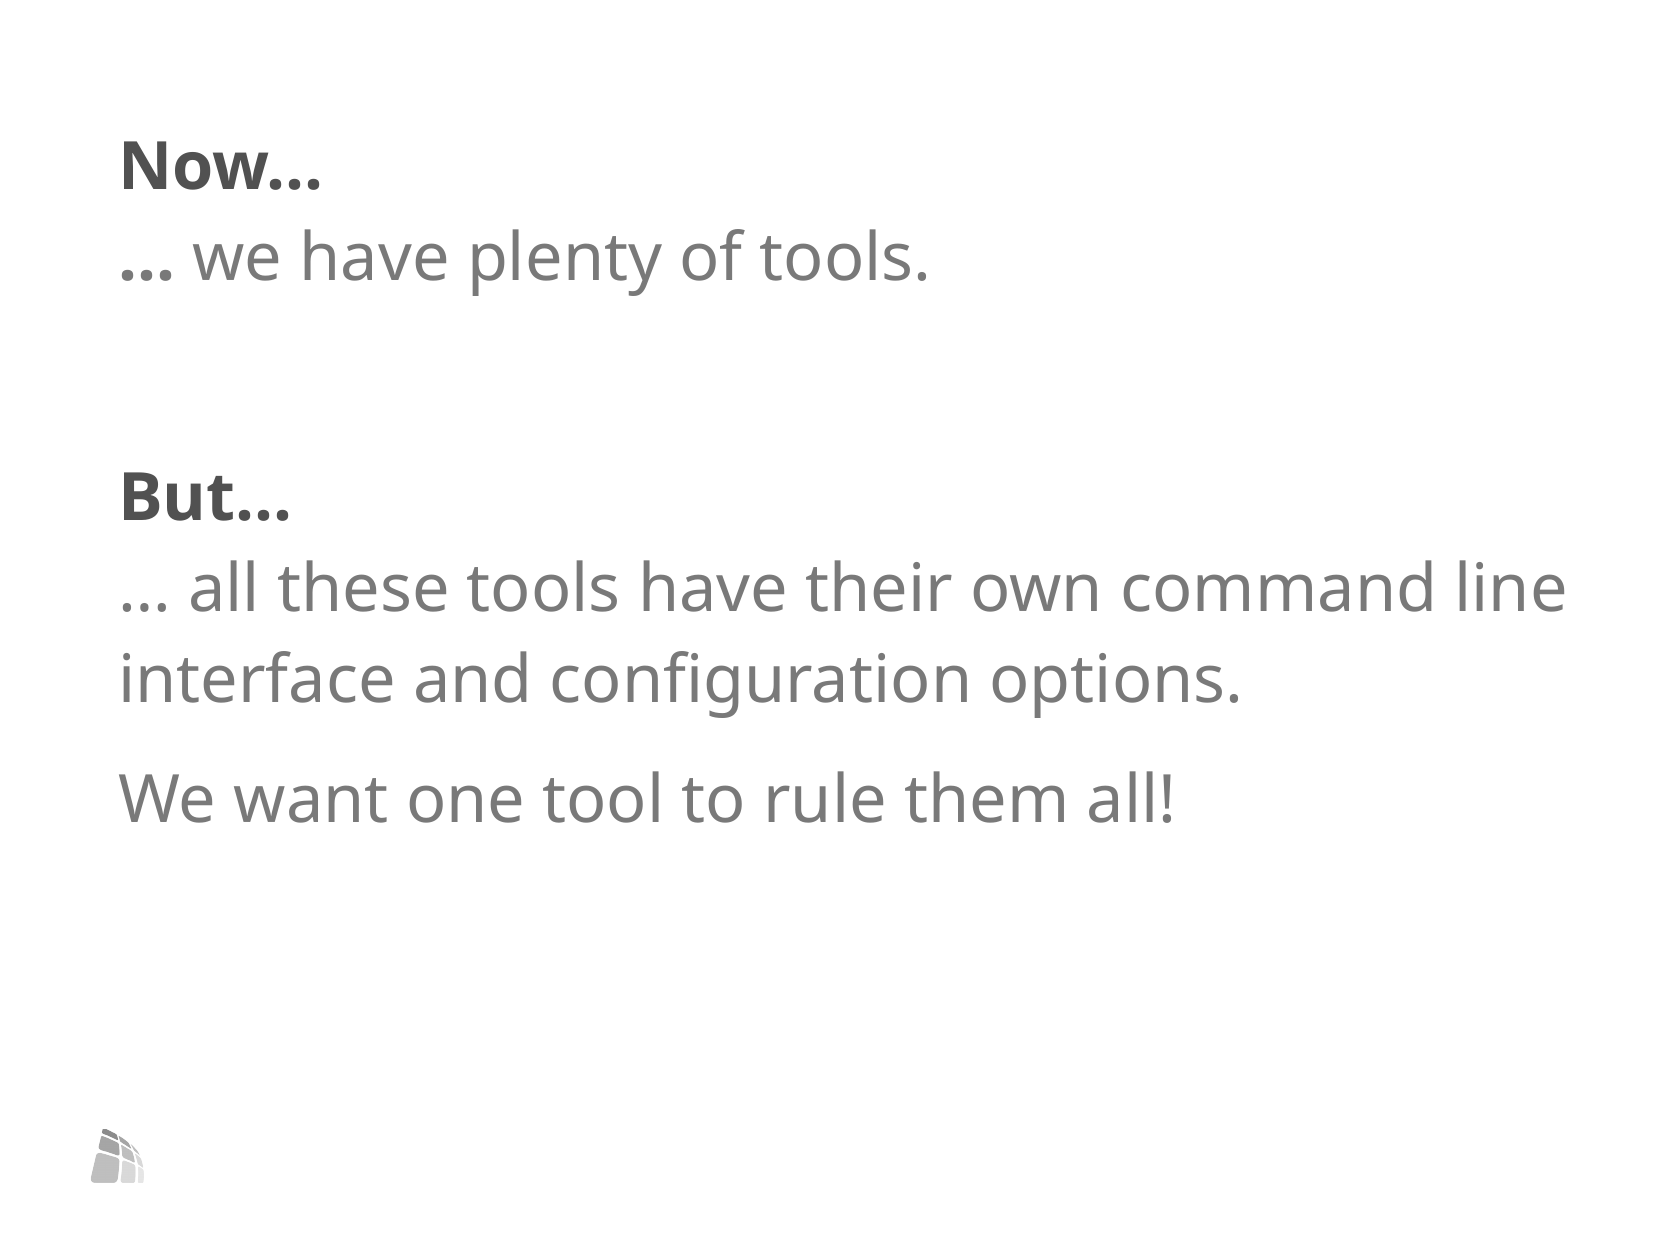

# Now... … we have plenty of tools.
But...
… all these tools have their own command line interface and configuration options.
We want one tool to rule them all!